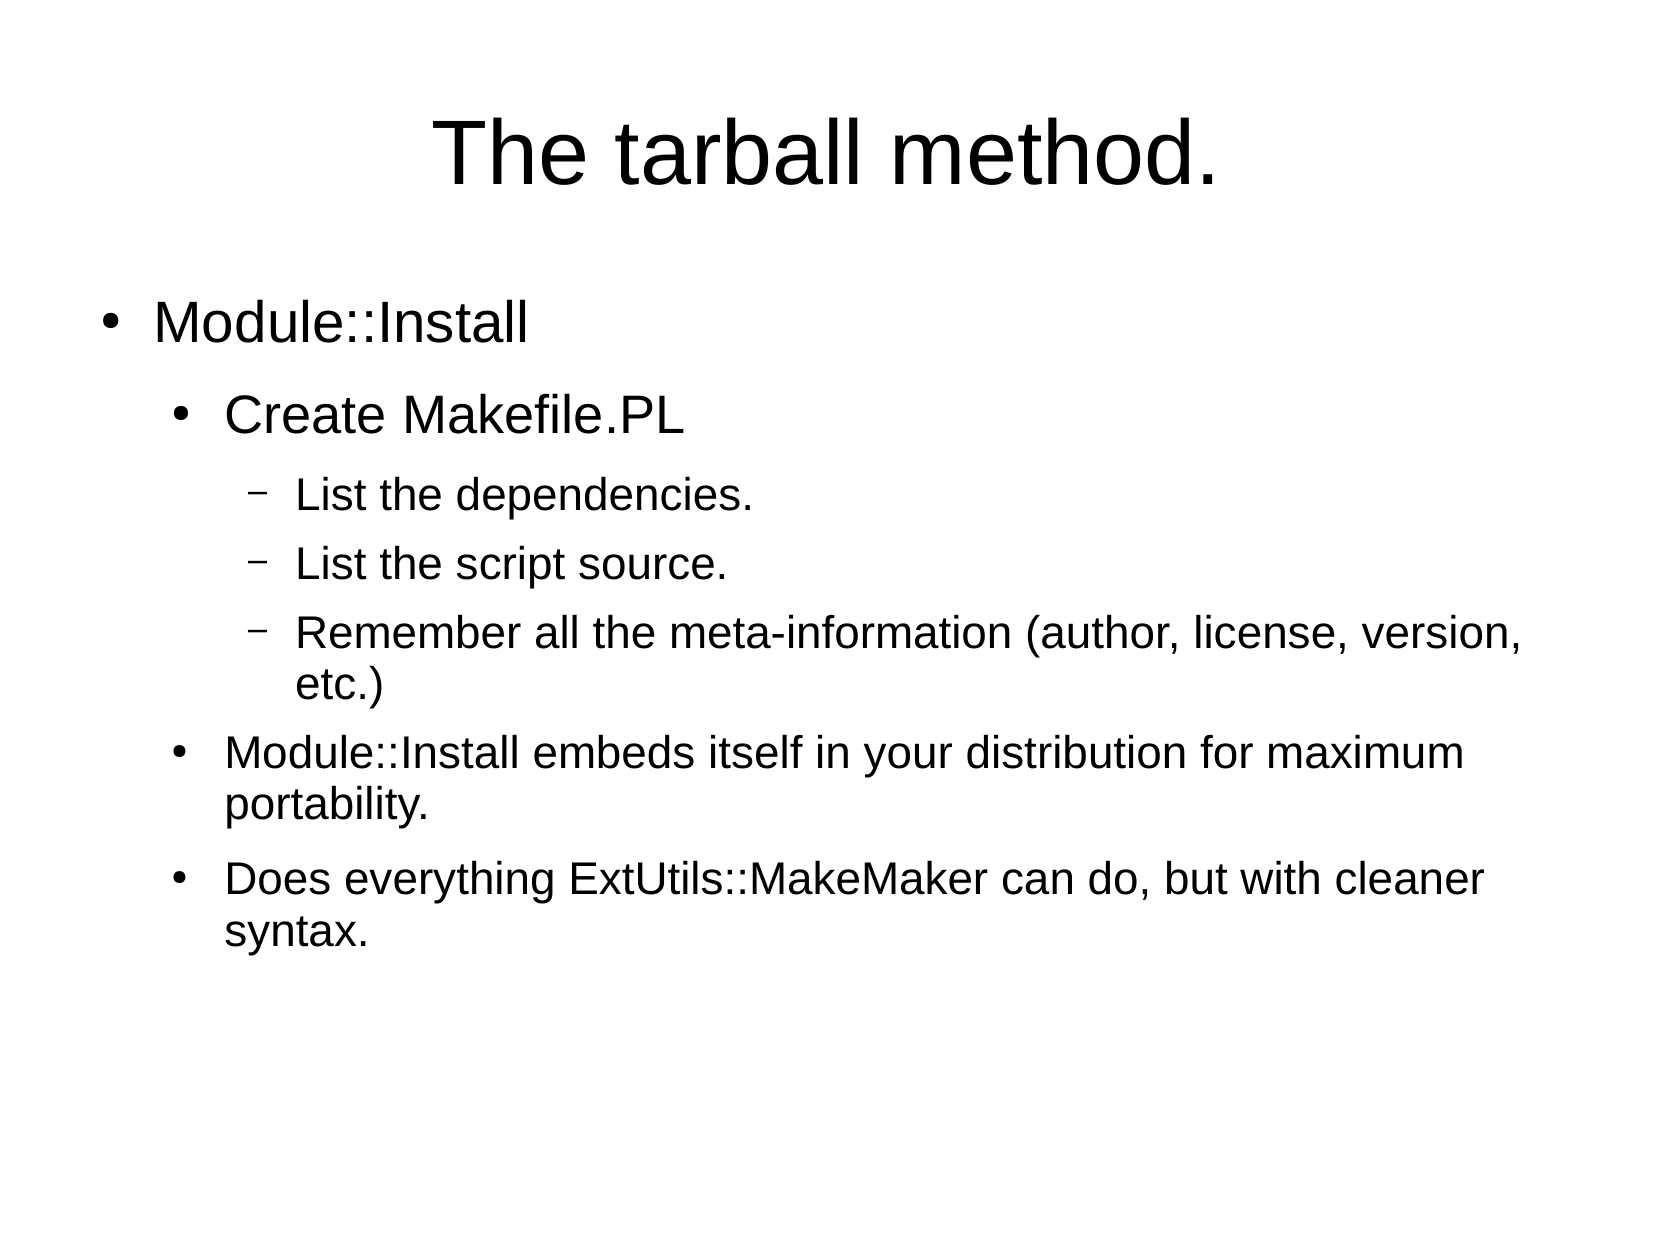

# The tarball method.
Module::Install
Create Makefile.PL
List the dependencies.
List the script source.
Remember all the meta-information (author, license, version, etc.)
Module::Install embeds itself in your distribution for maximum portability.
Does everything ExtUtils::MakeMaker can do, but with cleaner syntax.